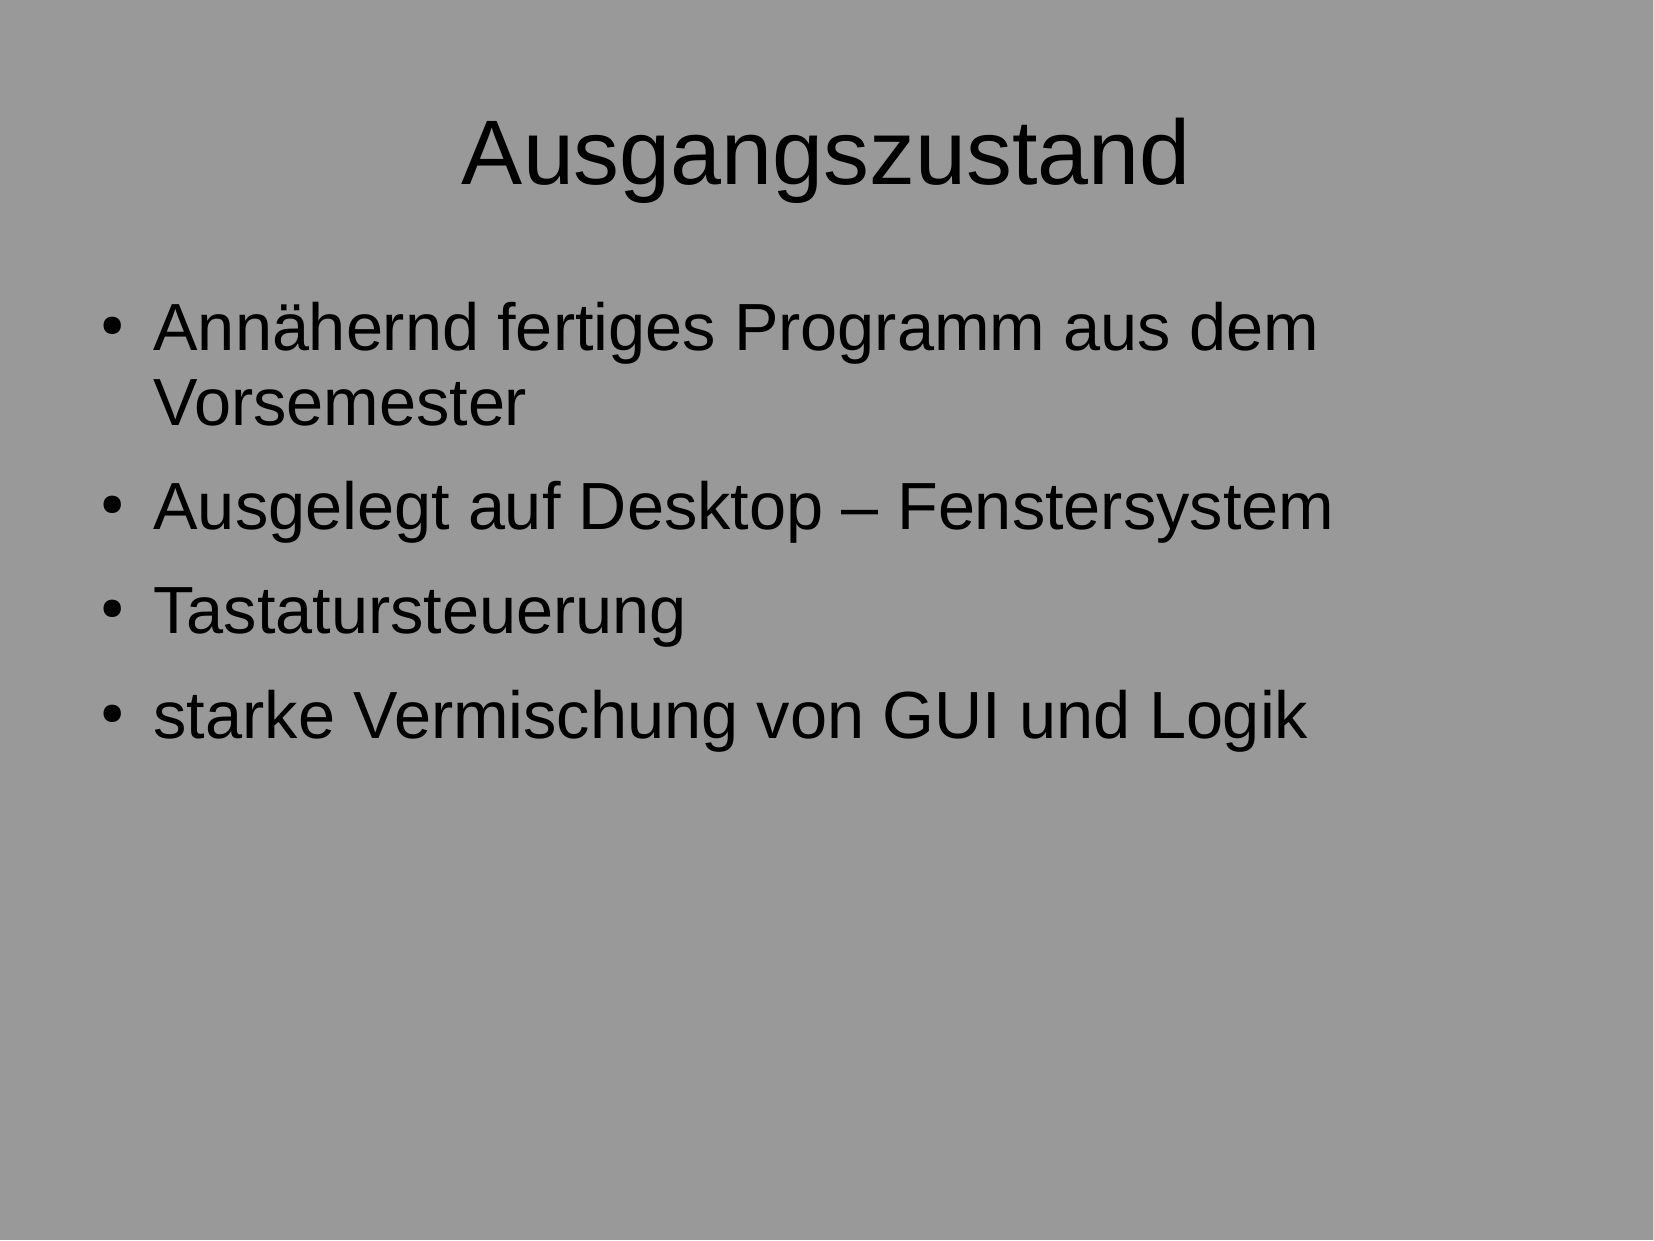

# Ausgangszustand
Annähernd fertiges Programm aus dem Vorsemester
Ausgelegt auf Desktop – Fenstersystem
Tastatursteuerung
starke Vermischung von GUI und Logik